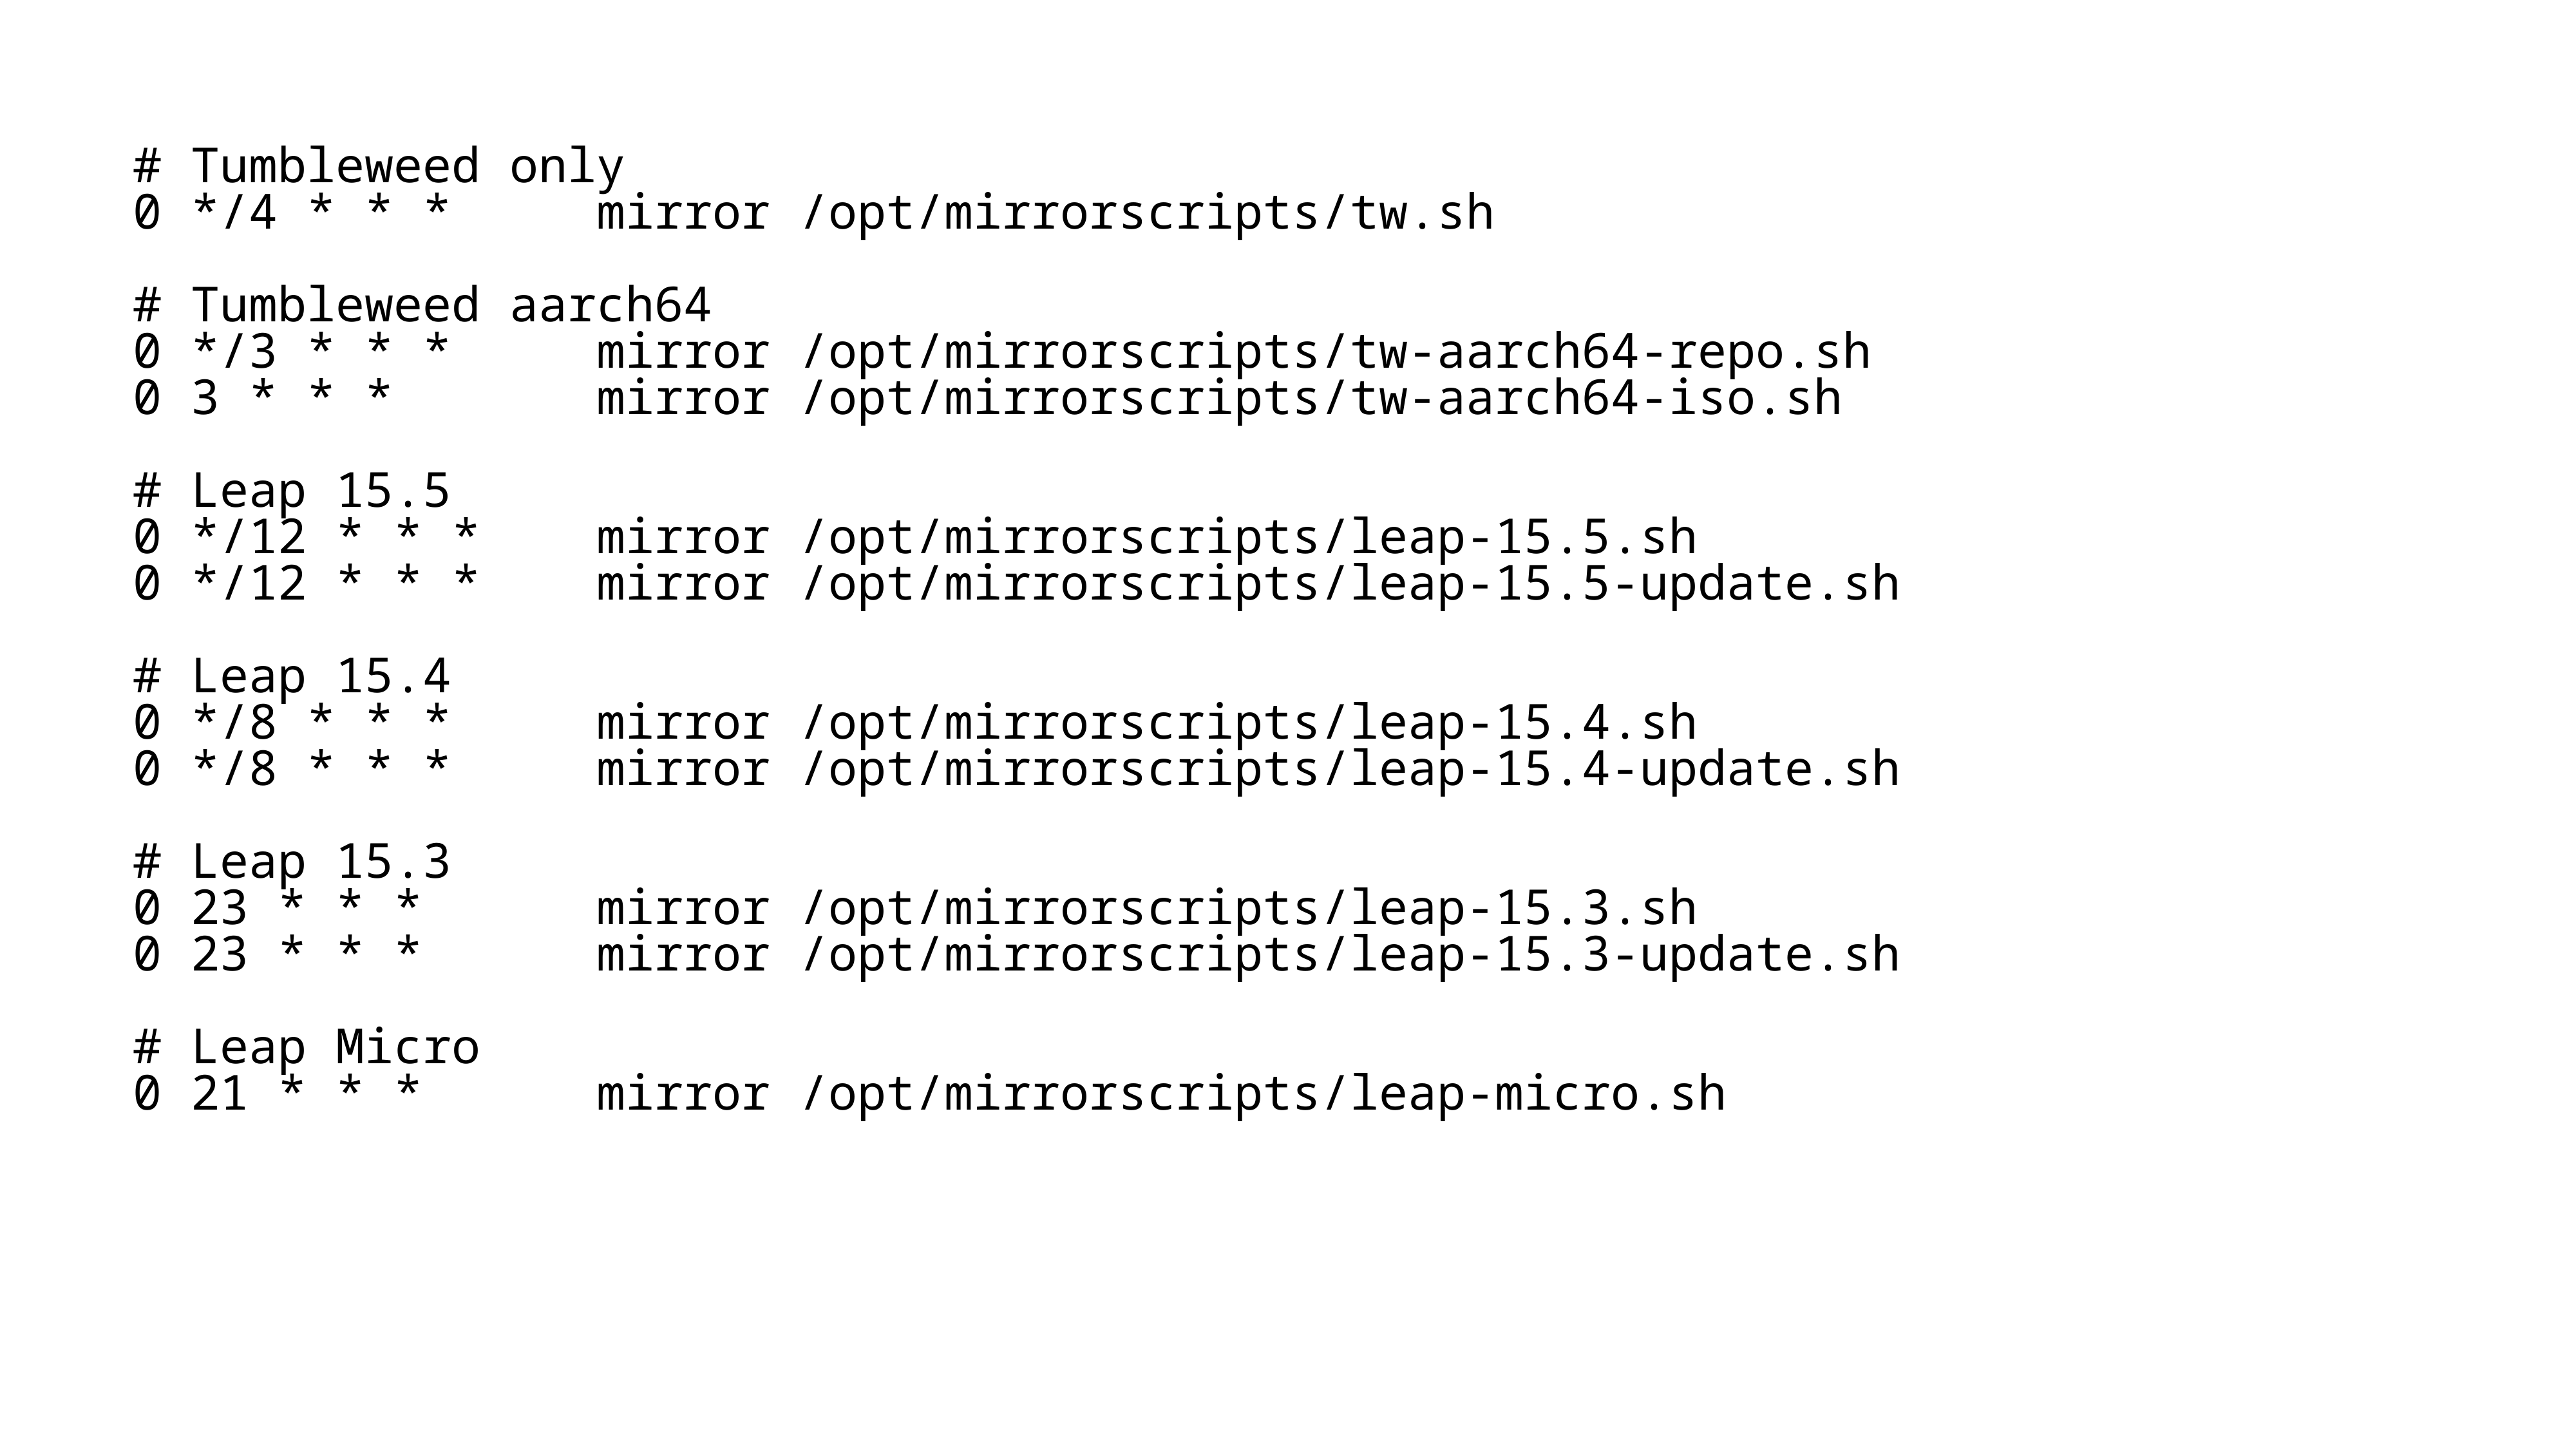

# # Tumbleweed only
0 */4 * * * mirror /opt/mirrorscripts/tw.sh
# Tumbleweed aarch64
0 */3 * * * mirror /opt/mirrorscripts/tw-aarch64-repo.sh
0 3 * * * mirror /opt/mirrorscripts/tw-aarch64-iso.sh
# Leap 15.5
0 */12 * * * mirror /opt/mirrorscripts/leap-15.5.sh
0 */12 * * * mirror /opt/mirrorscripts/leap-15.5-update.sh
# Leap 15.4
0 */8 * * * mirror /opt/mirrorscripts/leap-15.4.sh
0 */8 * * * mirror /opt/mirrorscripts/leap-15.4-update.sh
# Leap 15.3
0 23 * * * mirror /opt/mirrorscripts/leap-15.3.sh
0 23 * * * mirror /opt/mirrorscripts/leap-15.3-update.sh
# Leap Micro
0 21 * * * mirror /opt/mirrorscripts/leap-micro.sh